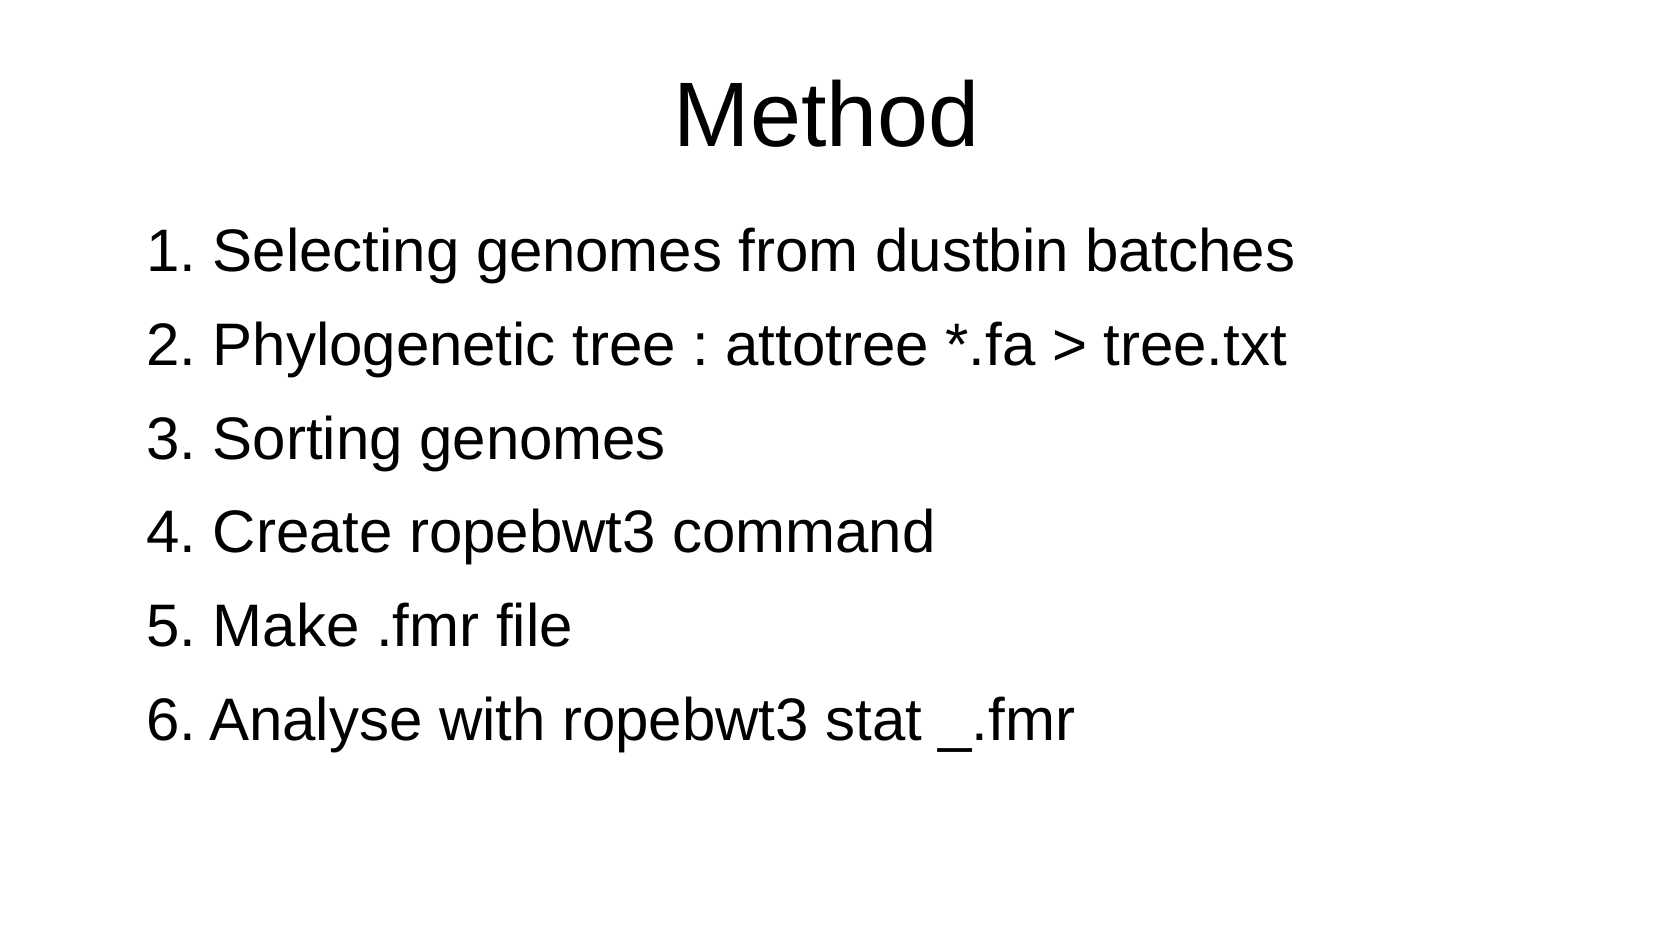

# Method
1. Selecting genomes from dustbin batches
2. Phylogenetic tree : attotree *.fa > tree.txt
3. Sorting genomes
4. Create ropebwt3 command
5. Make .fmr file
6. Analyse with ropebwt3 stat _.fmr